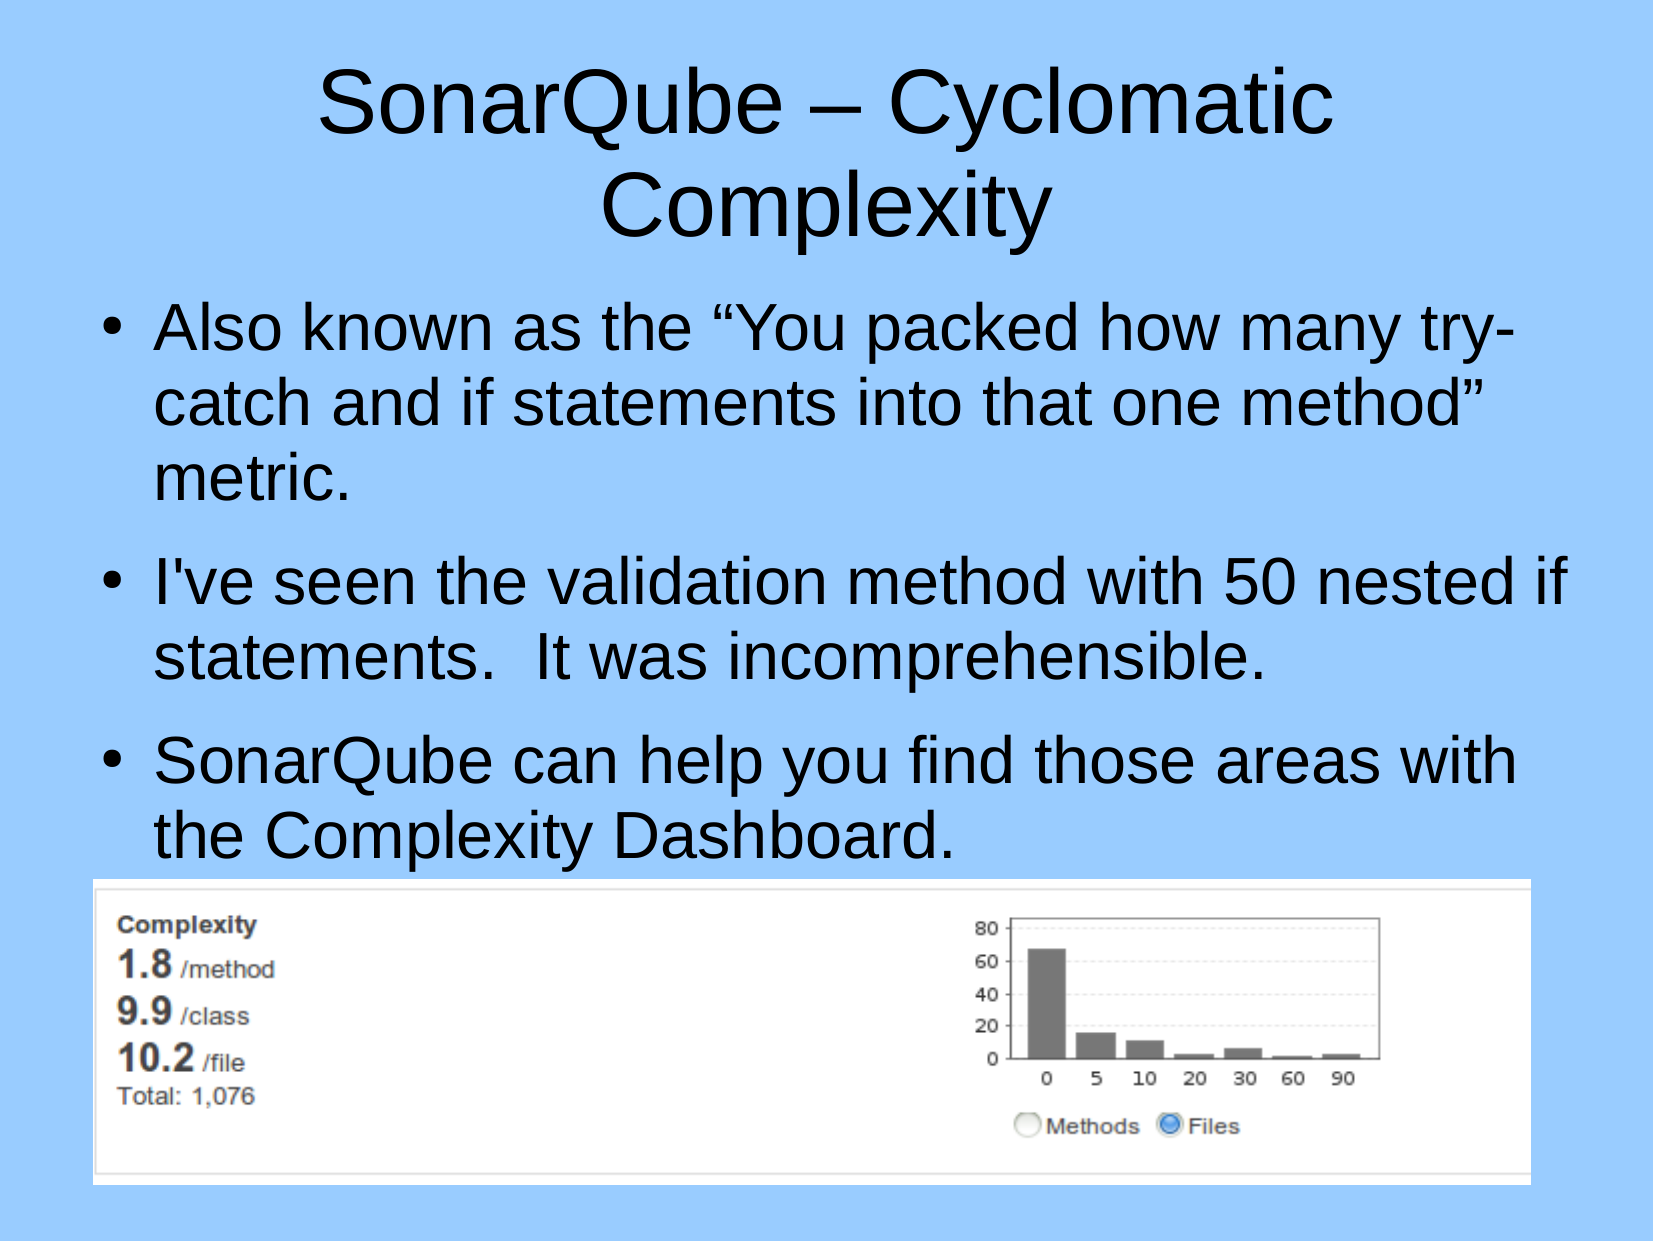

# SonarQube – Cyclomatic Complexity
Also known as the “You packed how many try-catch and if statements into that one method” metric.
I've seen the validation method with 50 nested if statements. It was incomprehensible.
SonarQube can help you find those areas with the Complexity Dashboard.